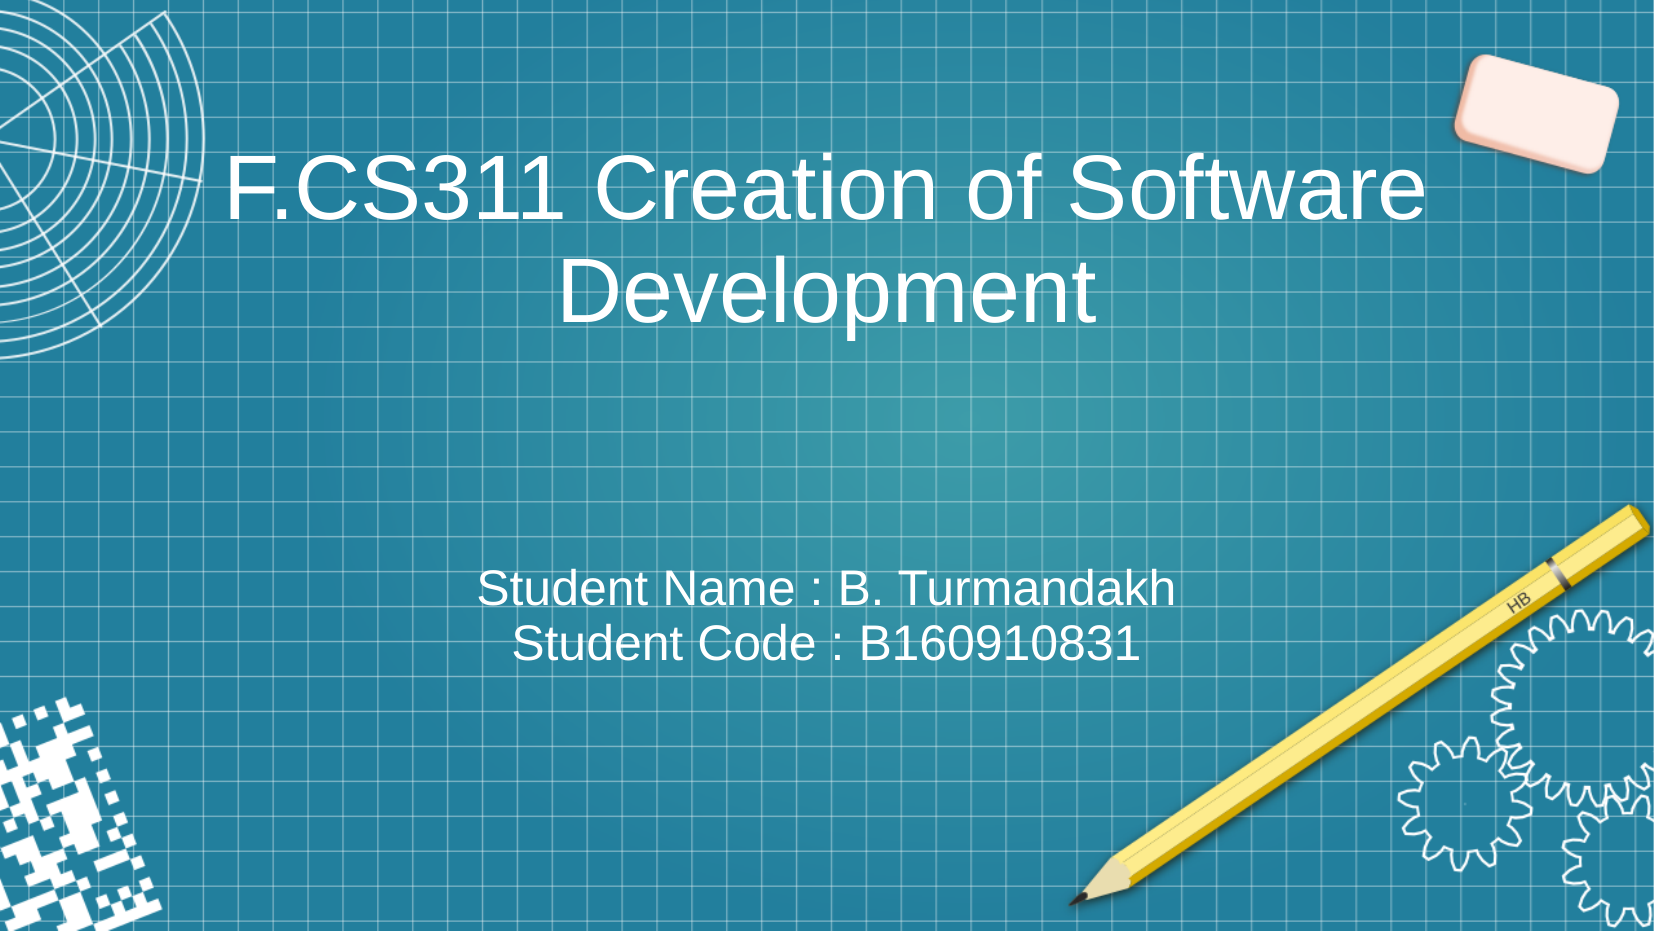

# F.CS311 Creation of Software Development
Student Name : B. Turmandakh
Student Code : B160910831